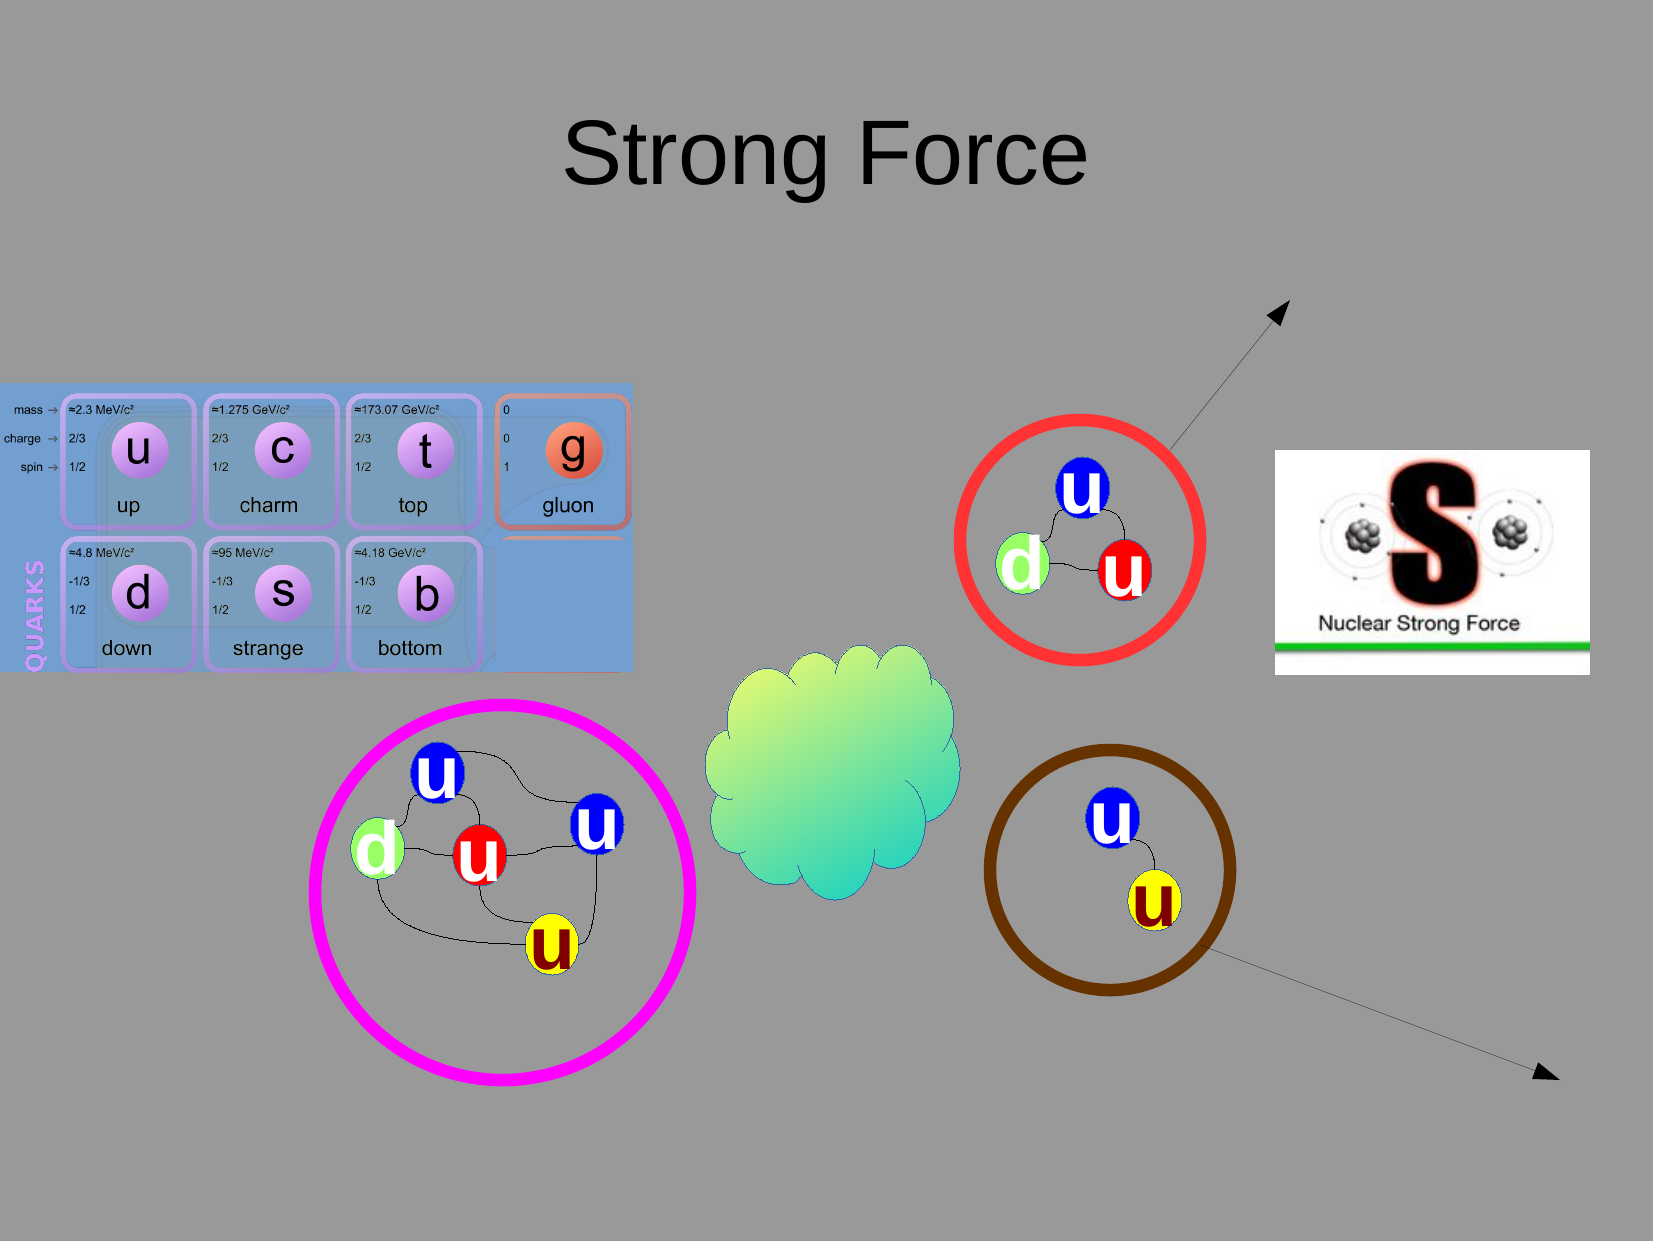

# Strong Force
u
d
u
u
u
u
d
u
u
u